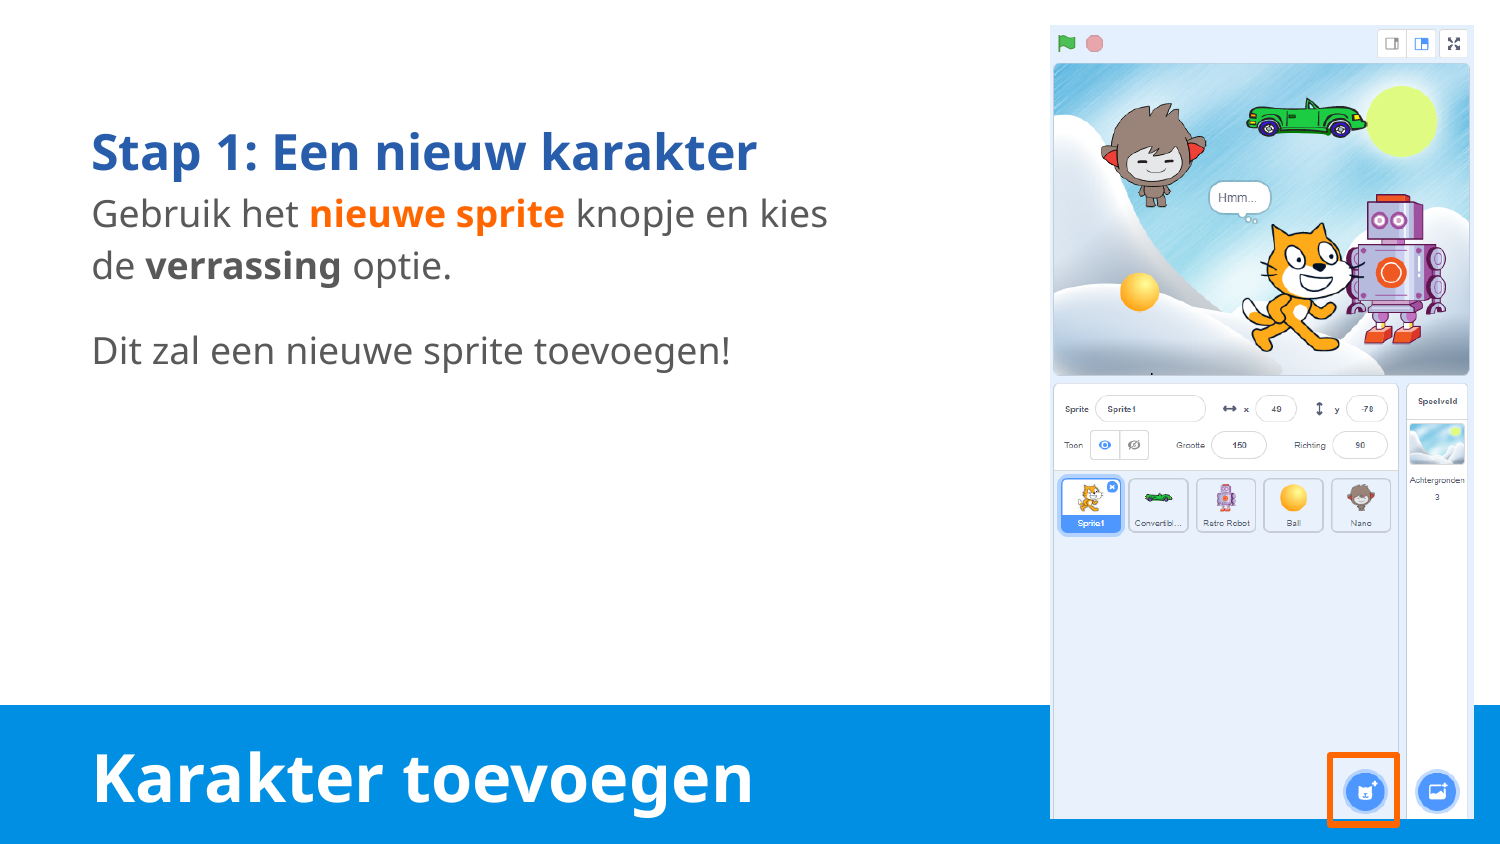

Stap 1: Een nieuw karakter
Gebruik het nieuwe sprite knopje en kies
de verrassing optie.
Dit zal een nieuwe sprite toevoegen!
# Karakter toevoegen